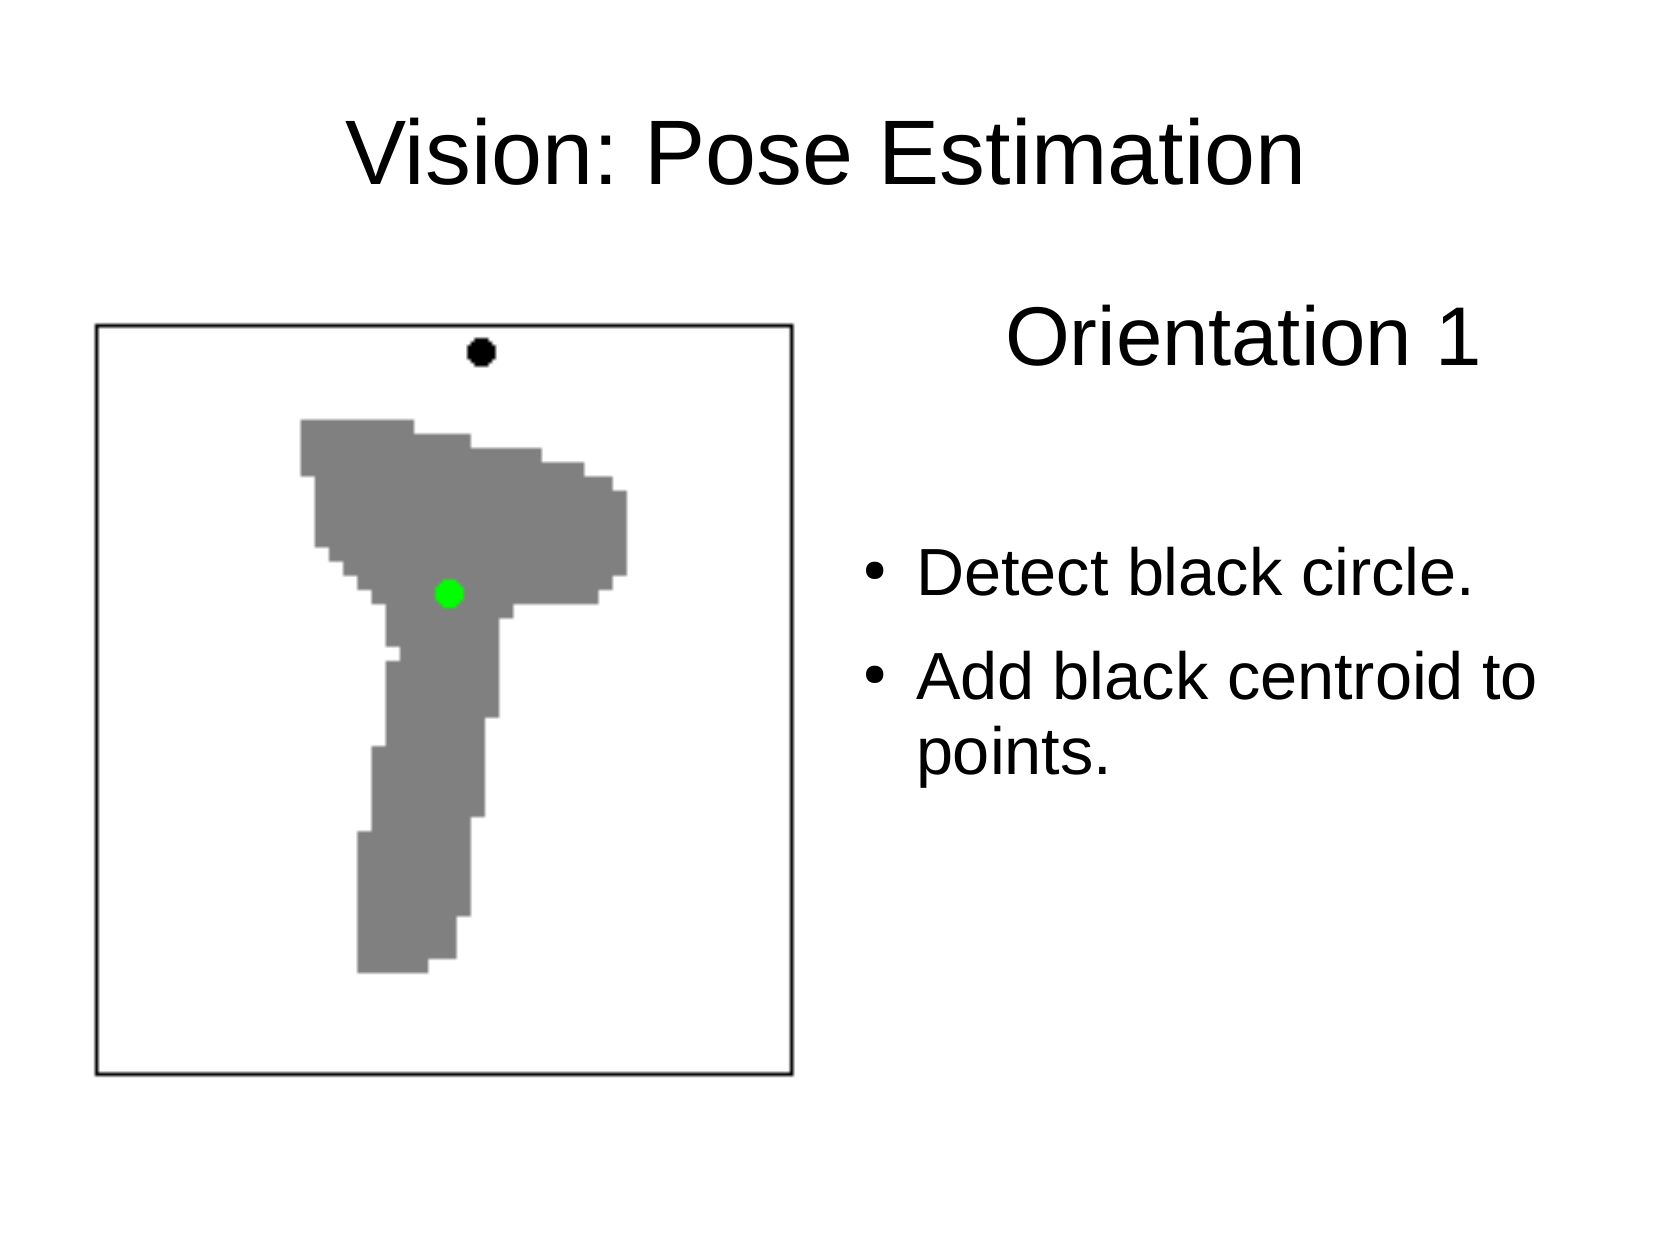

# Vision: Pose Estimation
Orientation 1
Detect black circle.
Add black centroid to points.